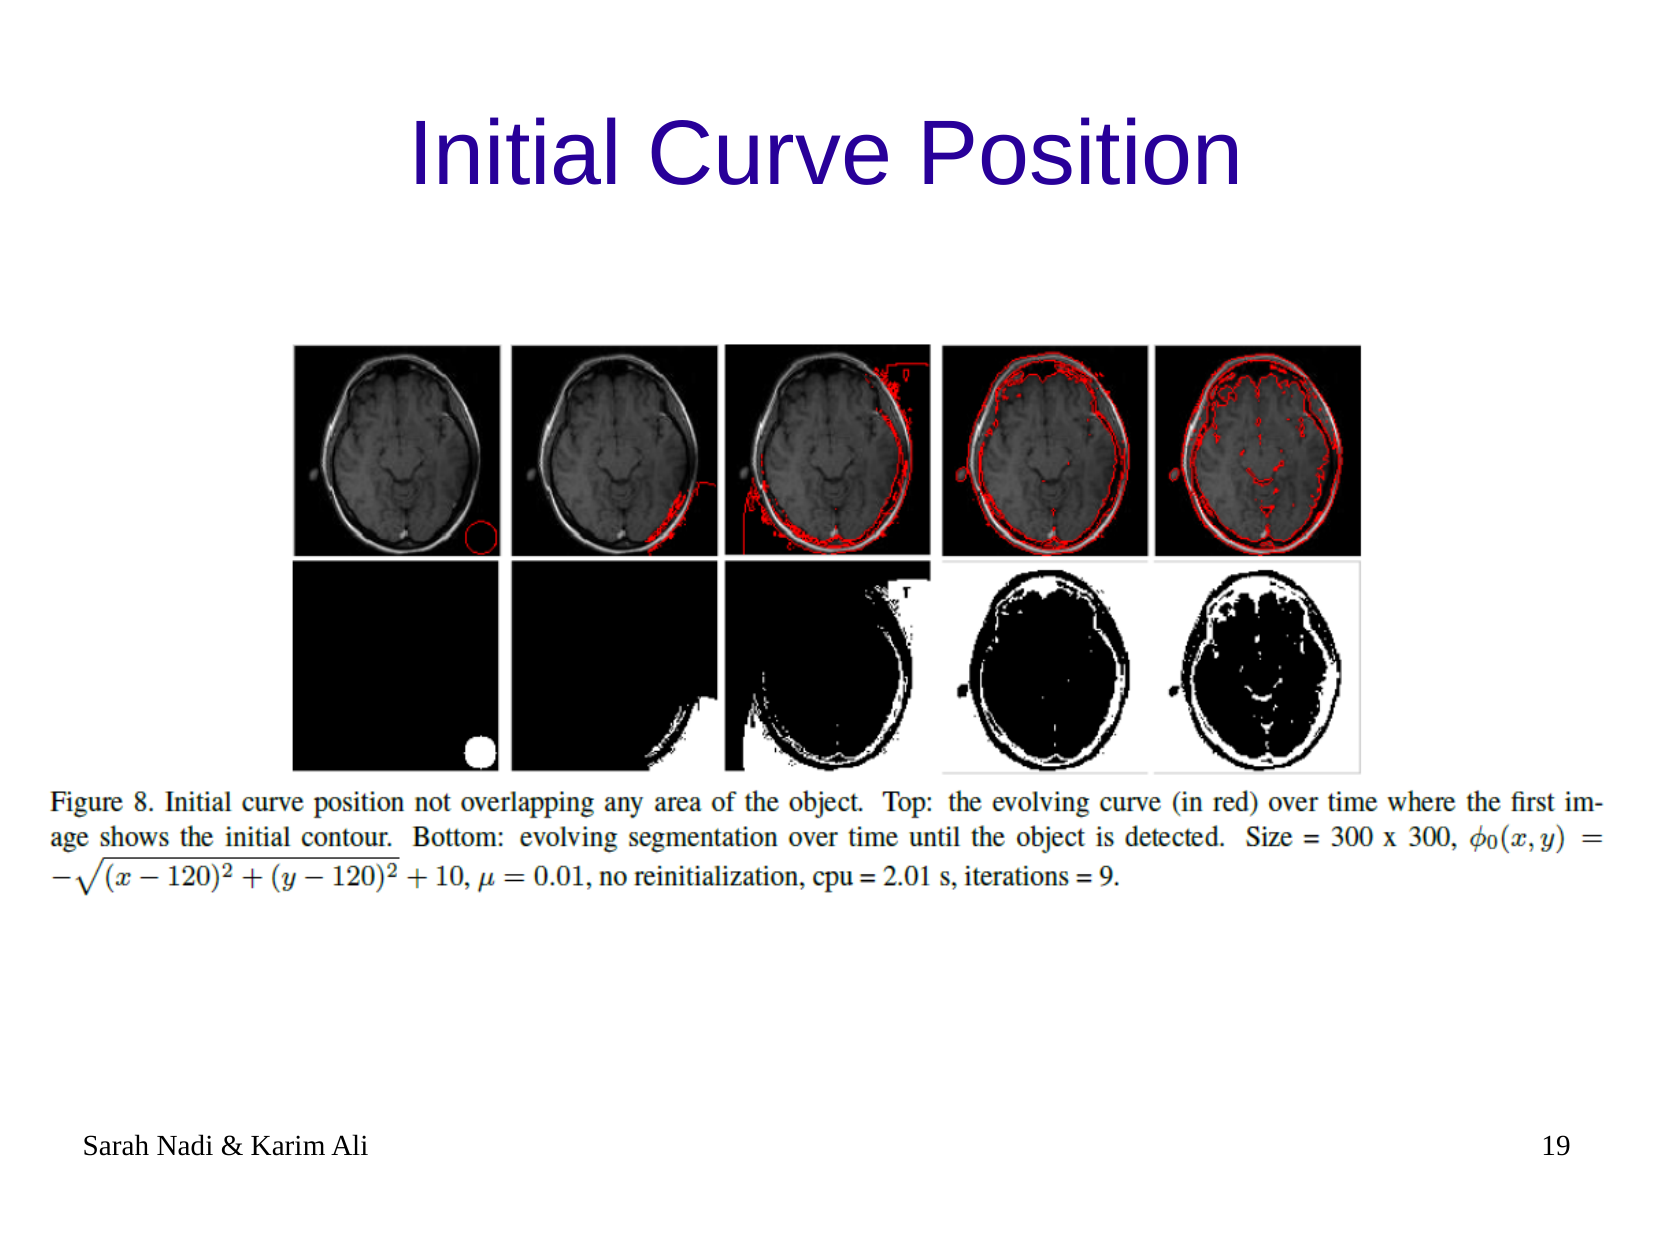

# Initial Curve Position
Sarah Nadi & Karim Ali
19